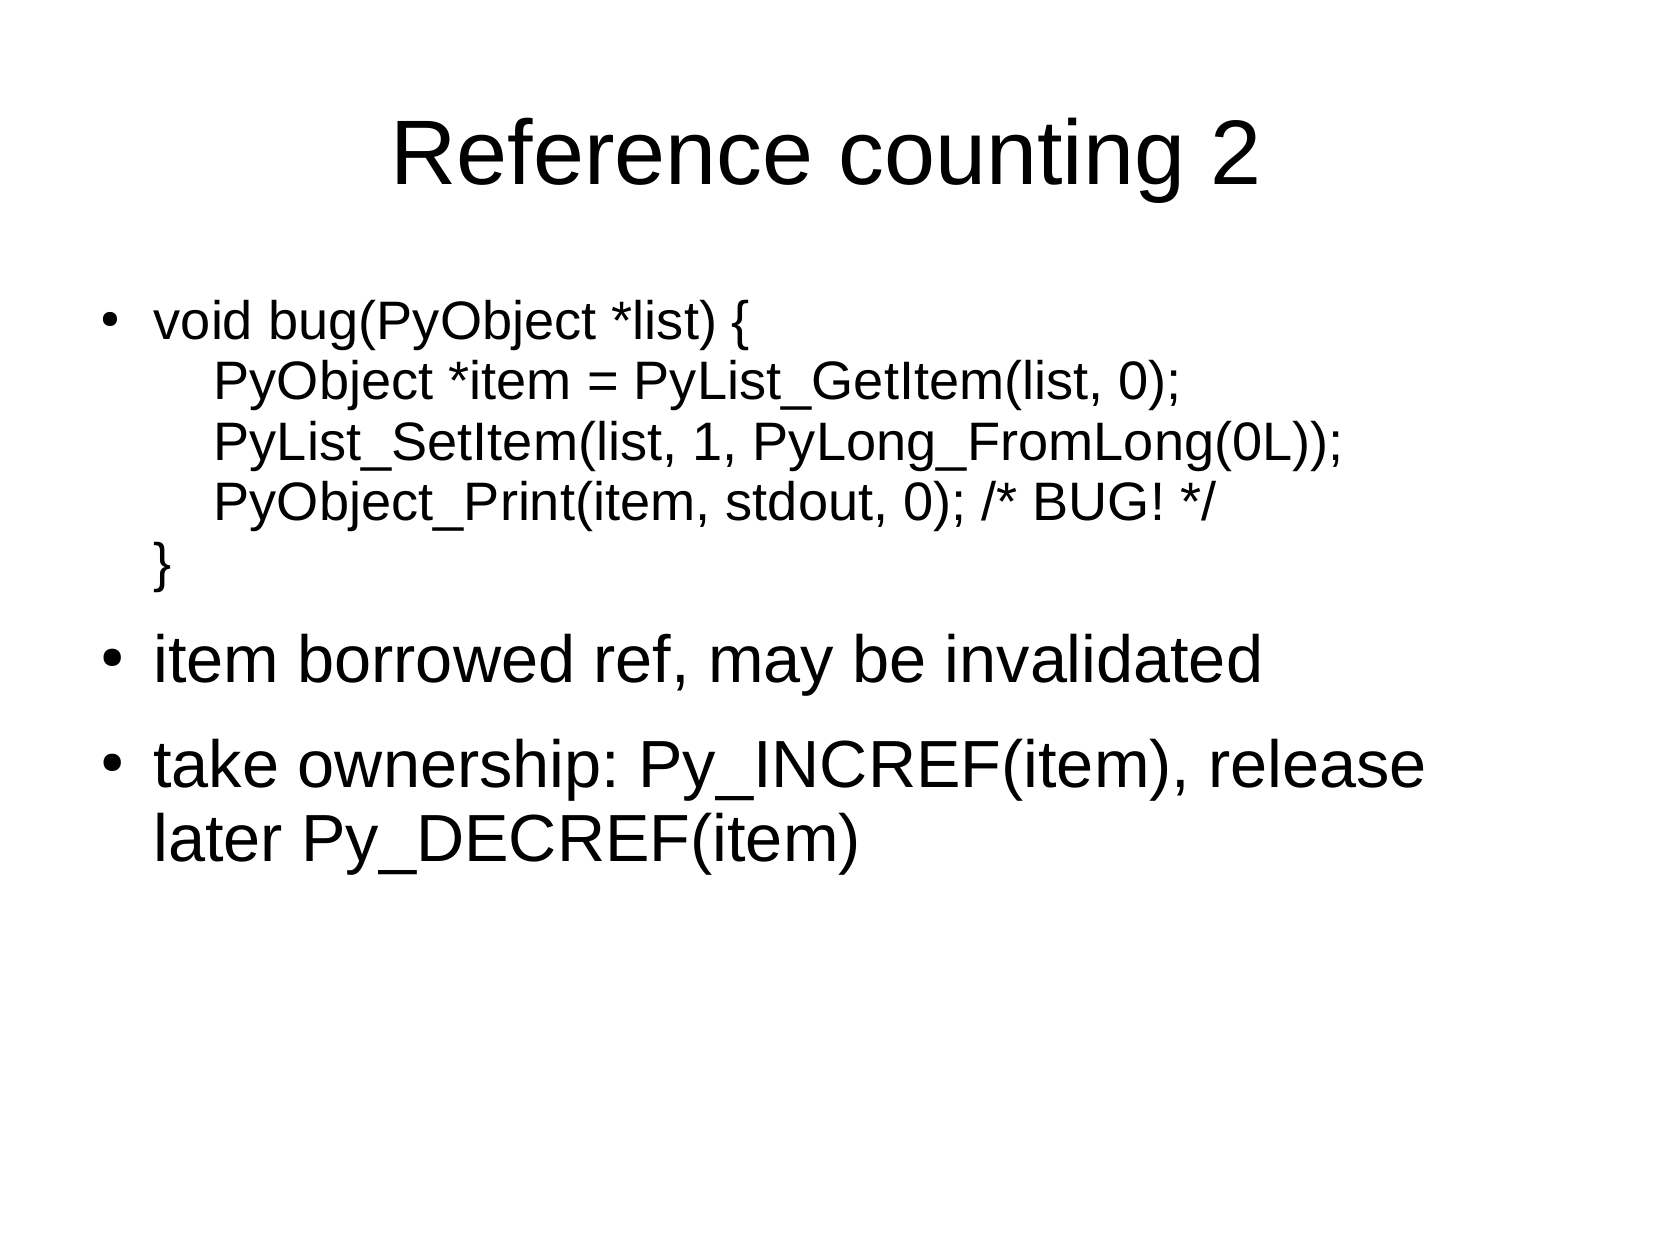

# Reference counting 2
void bug(PyObject *list) {
 PyObject *item = PyList_GetItem(list, 0);
 PyList_SetItem(list, 1, PyLong_FromLong(0L));
 PyObject_Print(item, stdout, 0); /* BUG! */
}
item borrowed ref, may be invalidated
take ownership: Py_INCREF(item), release later Py_DECREF(item)